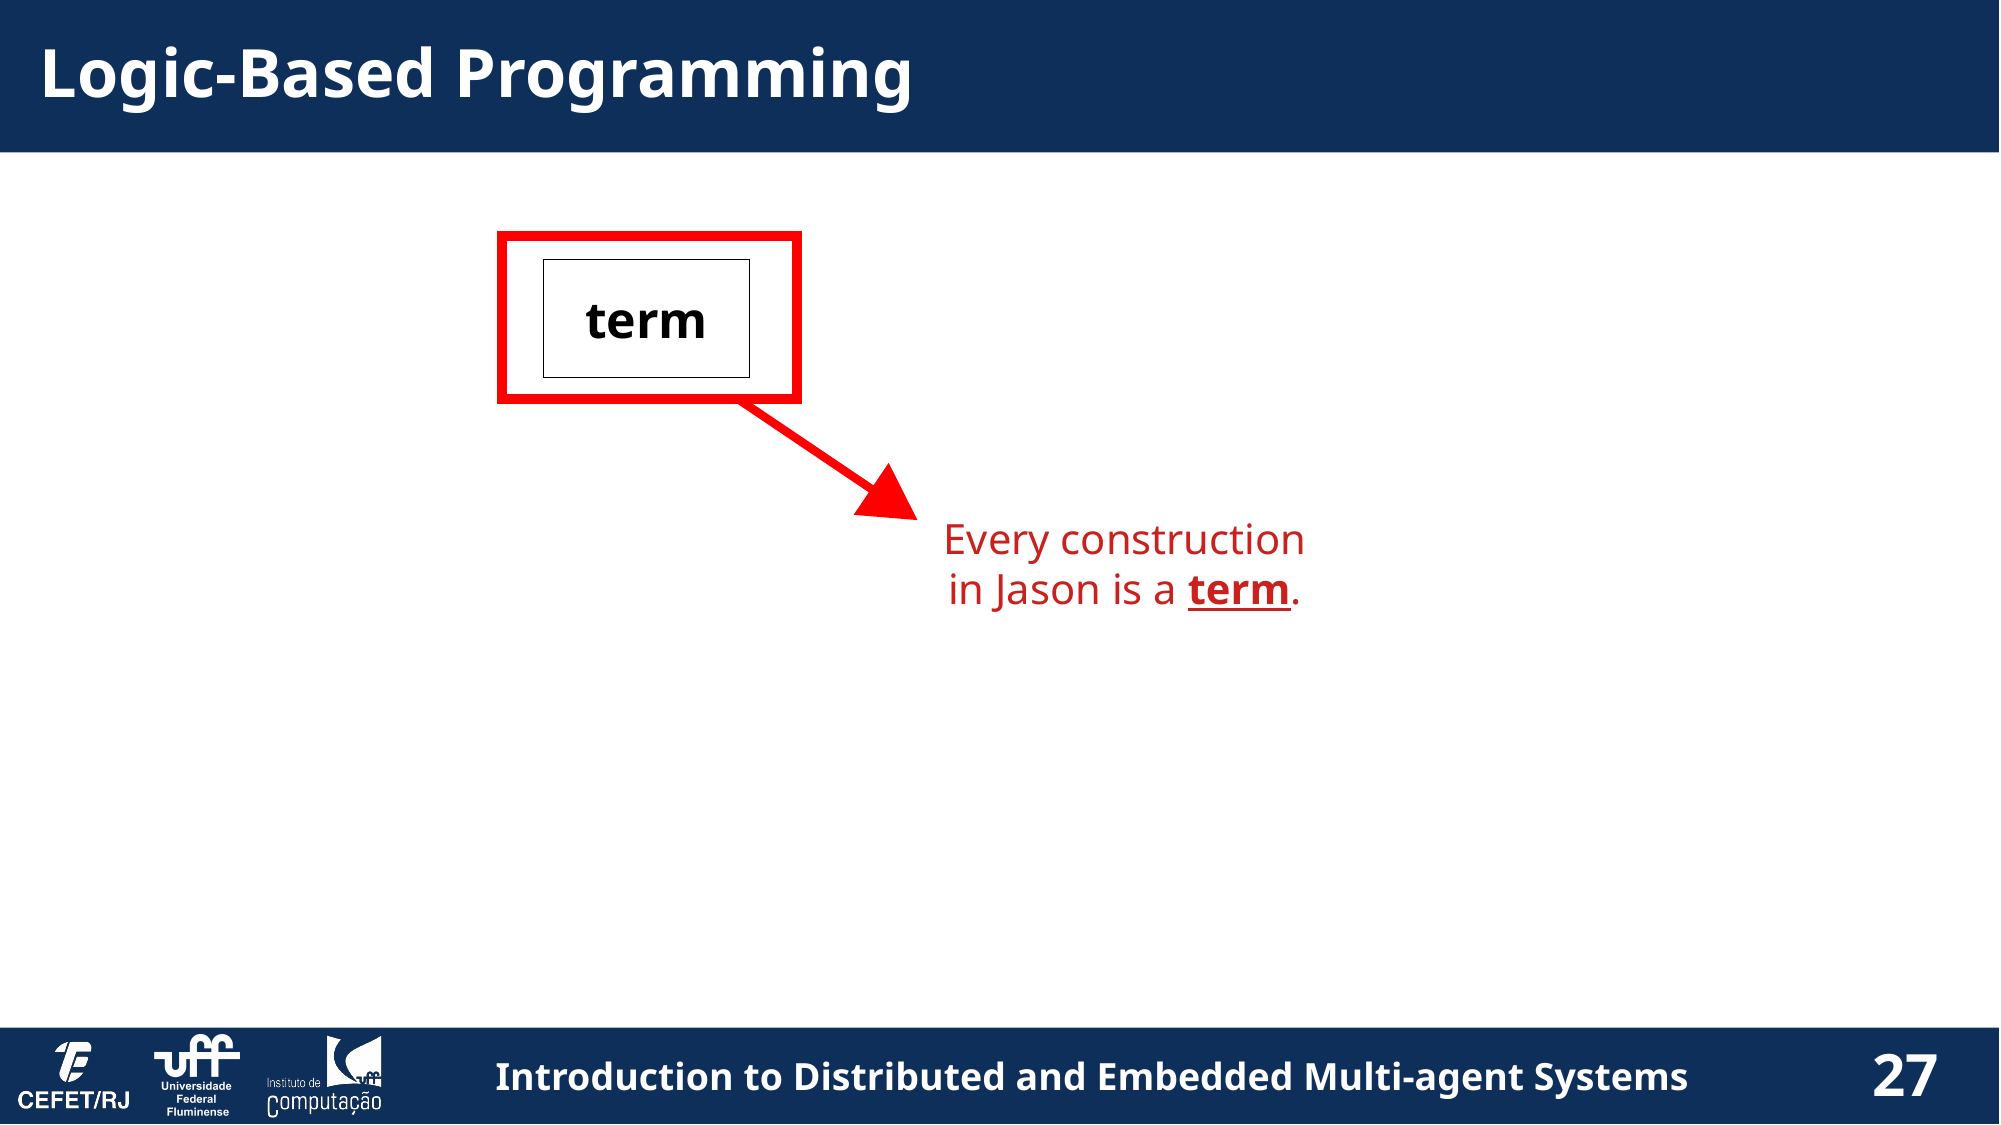

Logic-Based Programming
term
Every construction in Jason is a term.